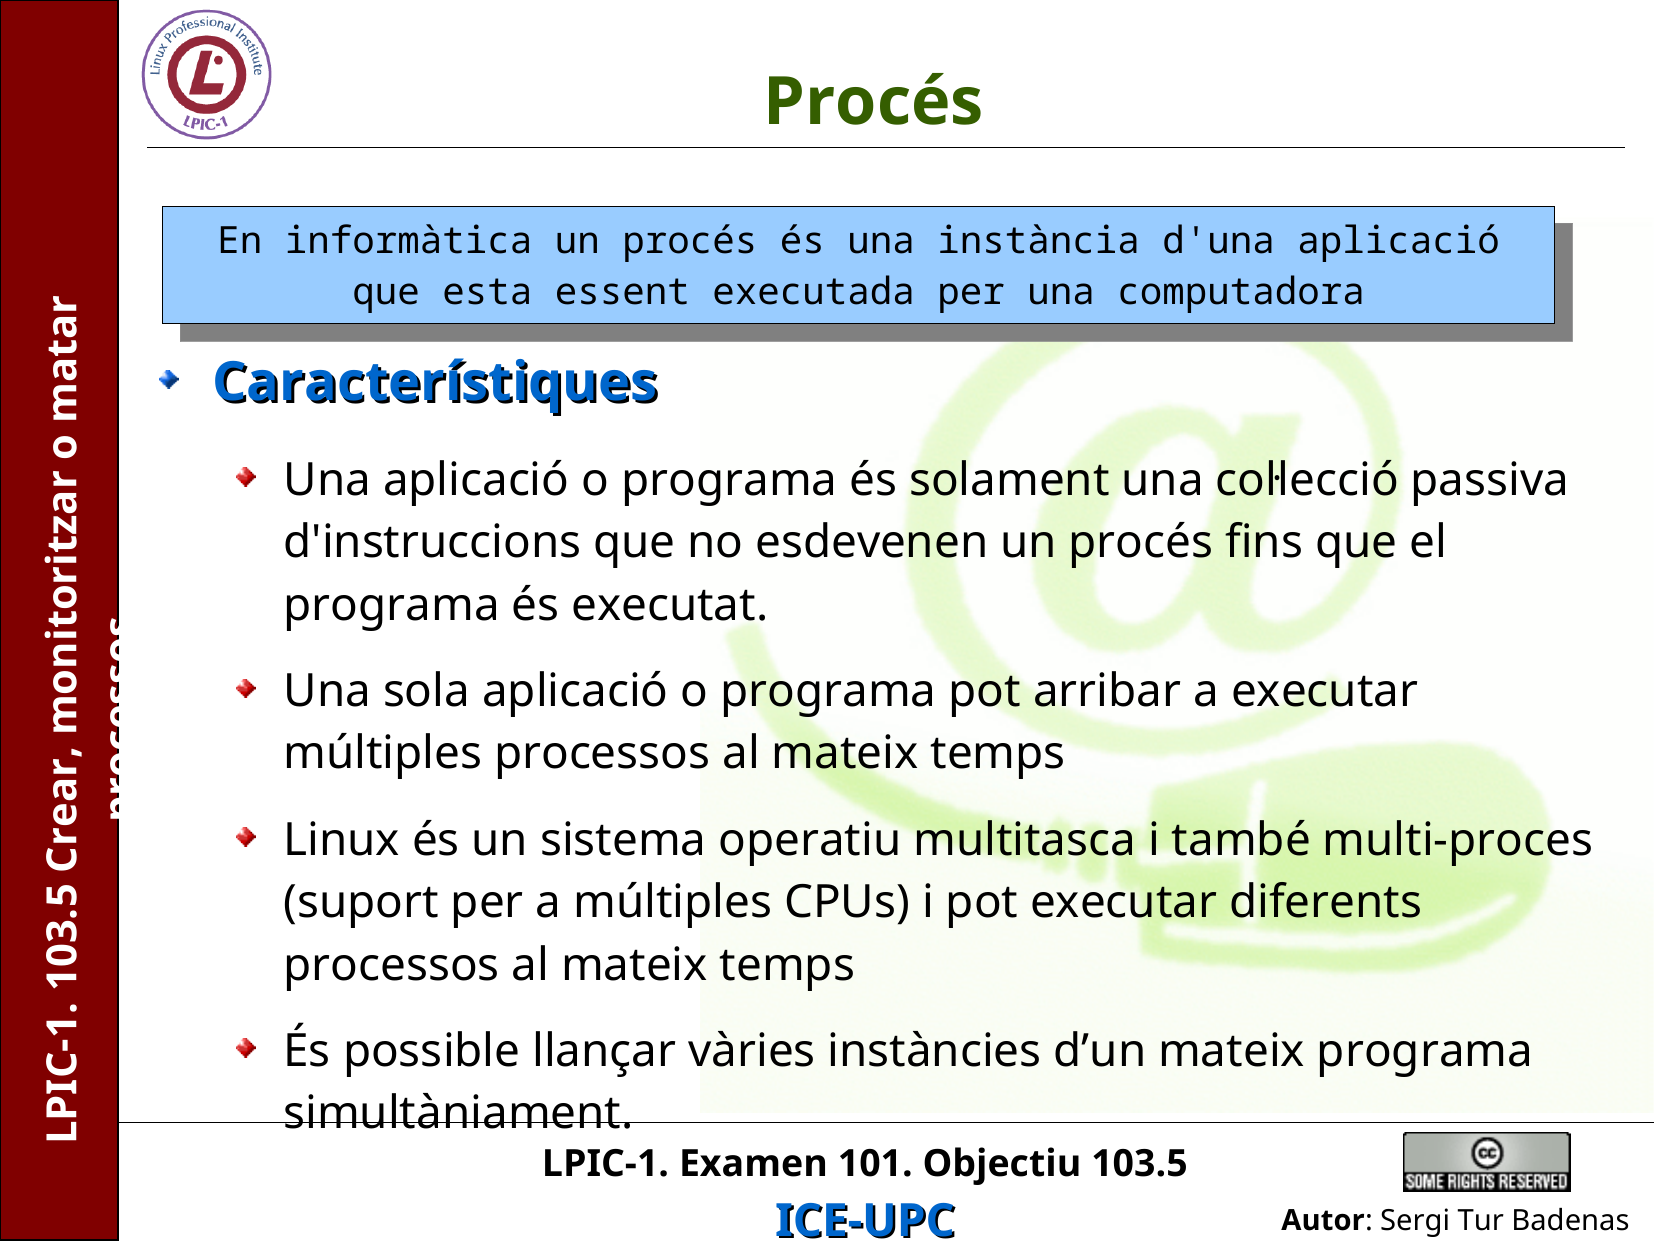

# Procés
En informàtica un procés és una instància d'una aplicació que esta essent executada per una computadora
Característiques
Una aplicació o programa és solament una col·lecció passiva d'instruccions que no esdevenen un procés fins que el programa és executat.
Una sola aplicació o programa pot arribar a executar múltiples processos al mateix temps
Linux és un sistema operatiu multitasca i també multi-proces (suport per a múltiples CPUs) i pot executar diferents processos al mateix temps
És possible llançar vàries instàncies d’un mateix programa simultàniament.